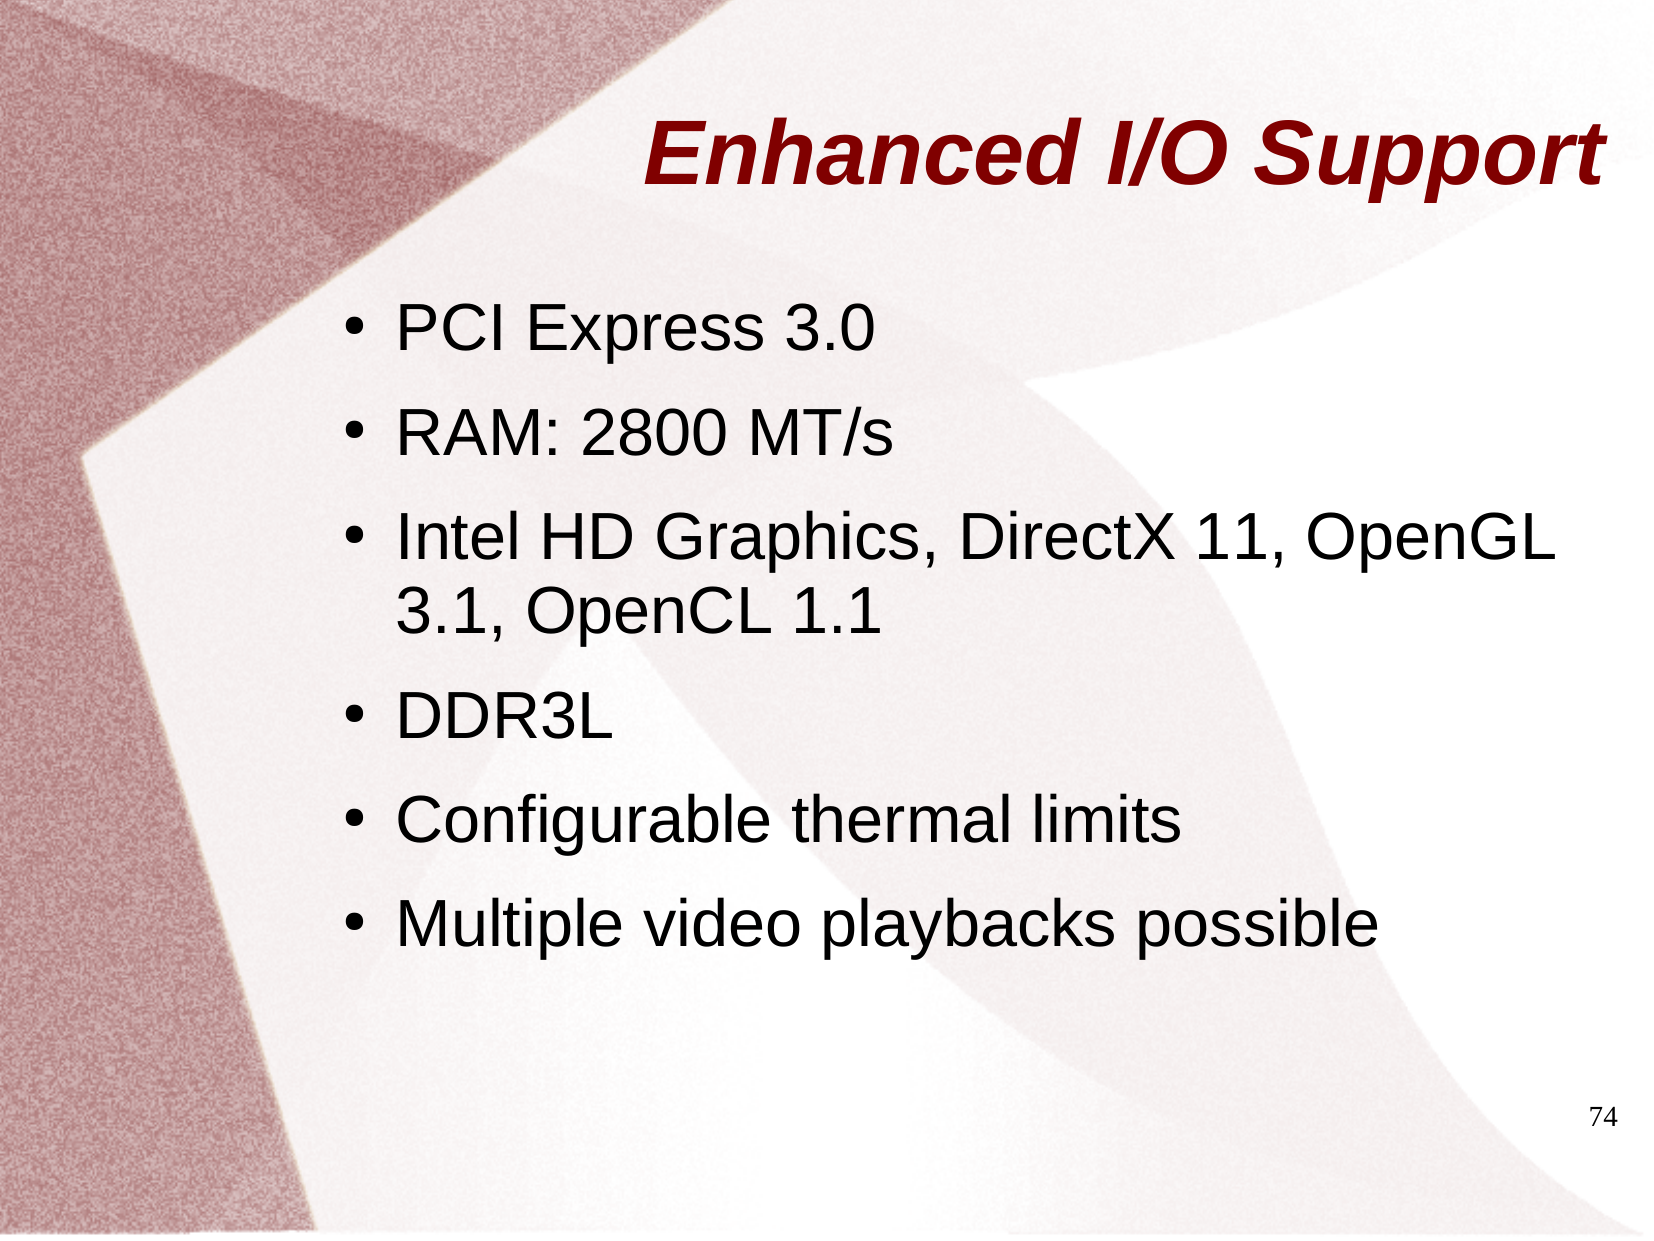

# Enhanced I/O Support
PCI Express 3.0
RAM: 2800 MT/s
Intel HD Graphics, DirectX 11, OpenGL 3.1, OpenCL 1.1
DDR3L
Configurable thermal limits
Multiple video playbacks possible
74